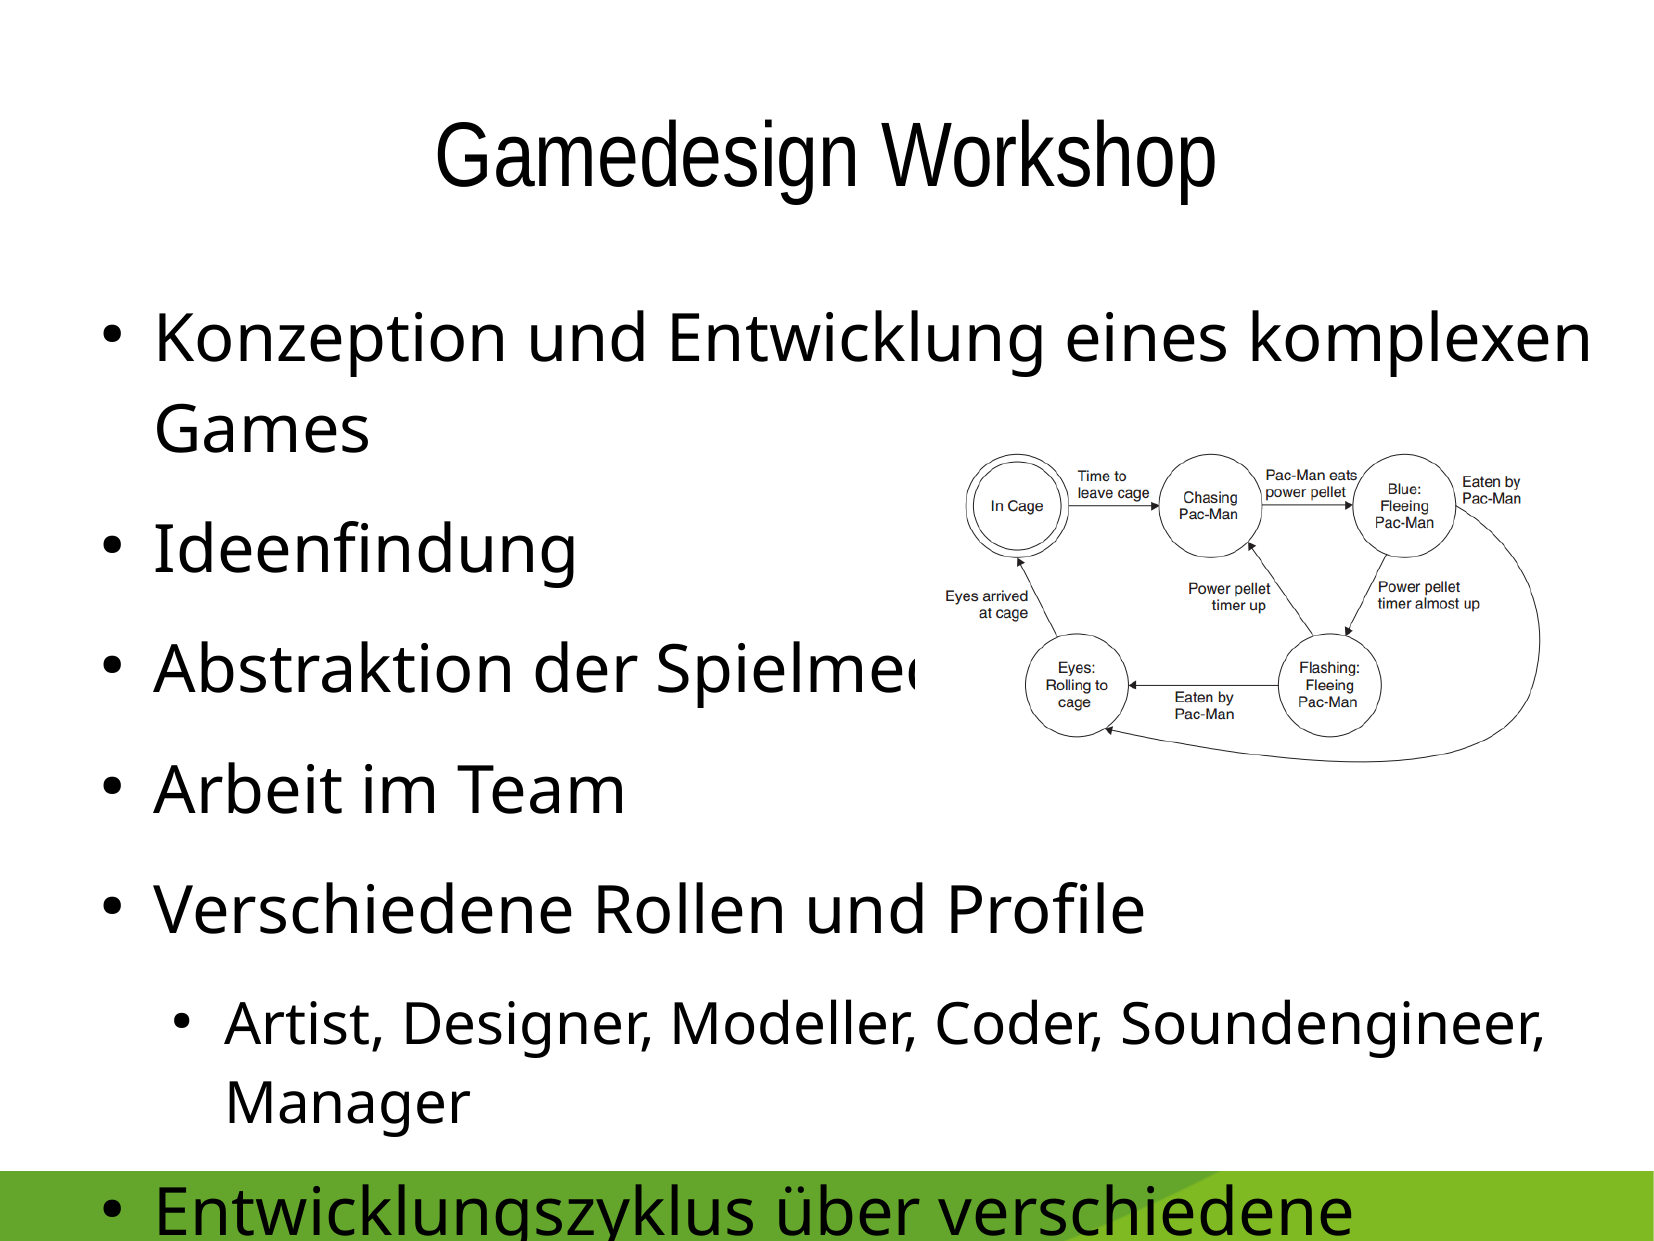

# Gamedesign Workshop
Konzeption und Entwicklung eines komplexen Games
Ideenfindung
Abstraktion der Spielmechanik
Arbeit im Team
Verschiedene Rollen und Profile
Artist, Designer, Modeller, Coder, Soundengineer, Manager
Entwicklungszyklus über verschiedene Prototypen